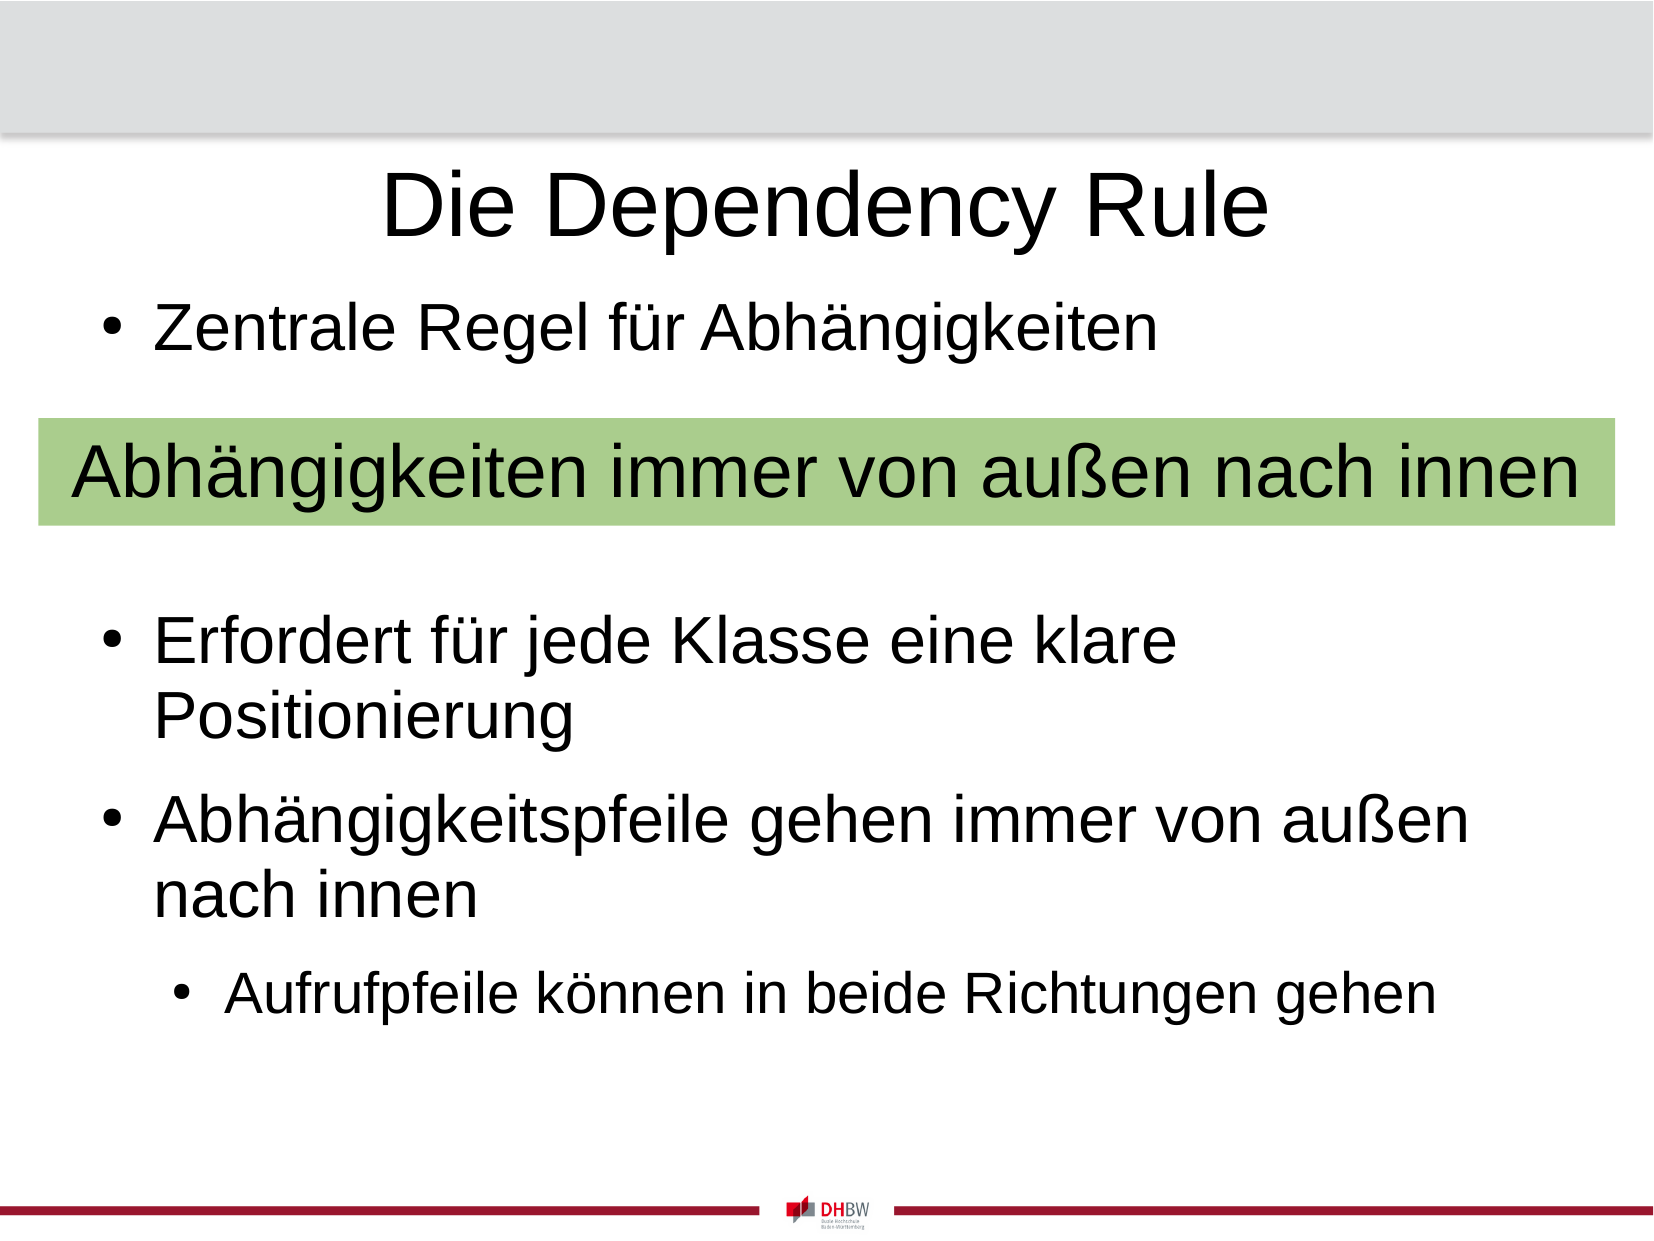

# Die Dependency Rule
Zentrale Regel für Abhängigkeiten
Erfordert für jede Klasse eine klare Positionierung
Abhängigkeitspfeile gehen immer von außen nach innen
Aufrufpfeile können in beide Richtungen gehen
Abhängigkeiten immer von außen nach innen